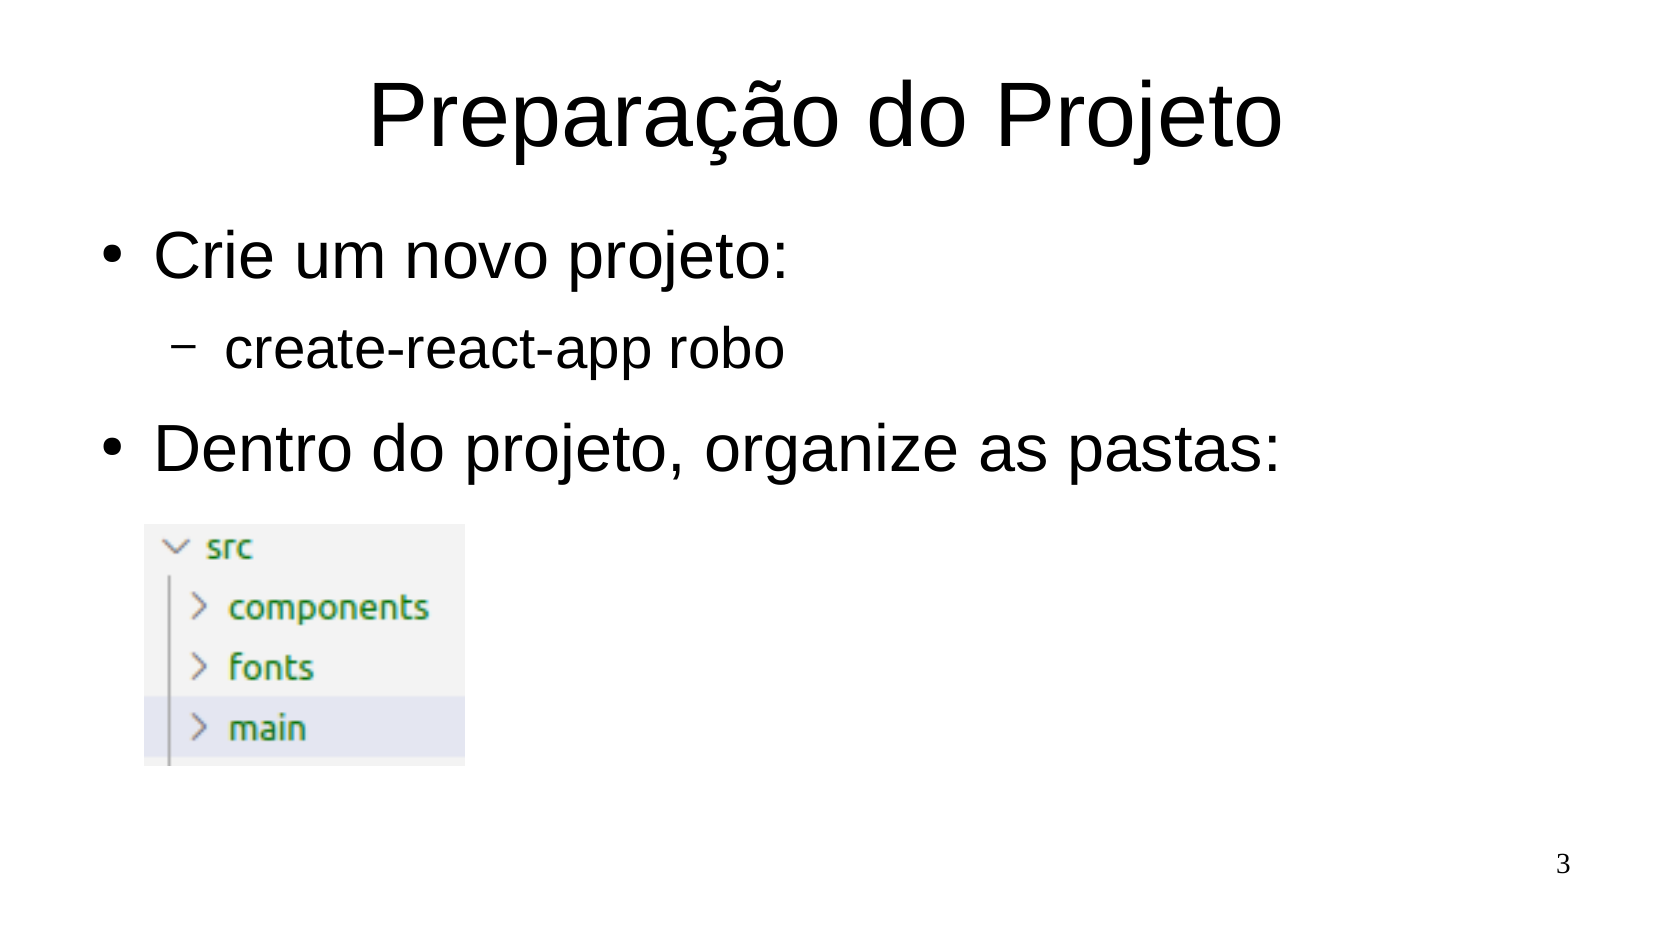

# Preparação do Projeto
Crie um novo projeto:
create-react-app robo
Dentro do projeto, organize as pastas:
3